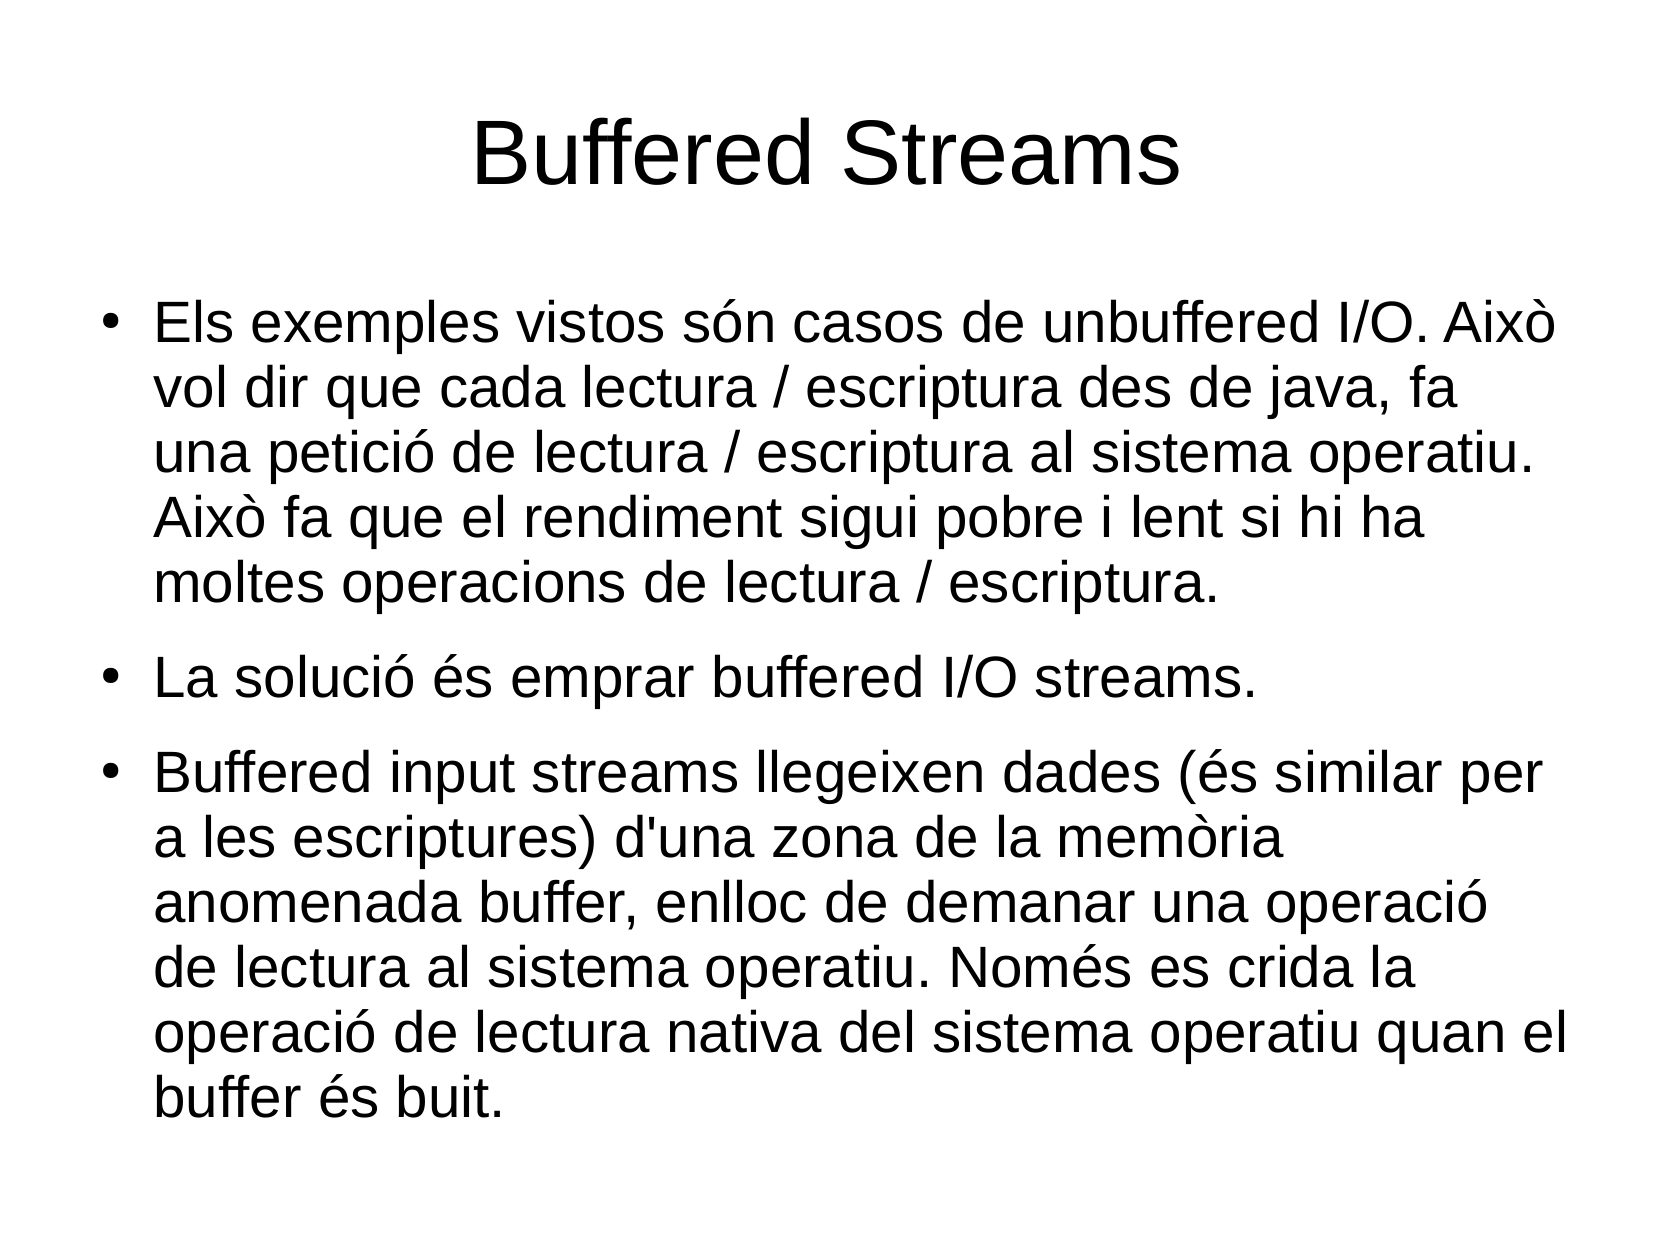

# Buffered Streams
Els exemples vistos són casos de unbuffered I/O. Això vol dir que cada lectura / escriptura des de java, fa una petició de lectura / escriptura al sistema operatiu. Això fa que el rendiment sigui pobre i lent si hi ha moltes operacions de lectura / escriptura.
La solució és emprar buffered I/O streams.
Buffered input streams llegeixen dades (és similar per a les escriptures) d'una zona de la memòria anomenada buffer, enlloc de demanar una operació de lectura al sistema operatiu. Només es crida la operació de lectura nativa del sistema operatiu quan el buffer és buit.